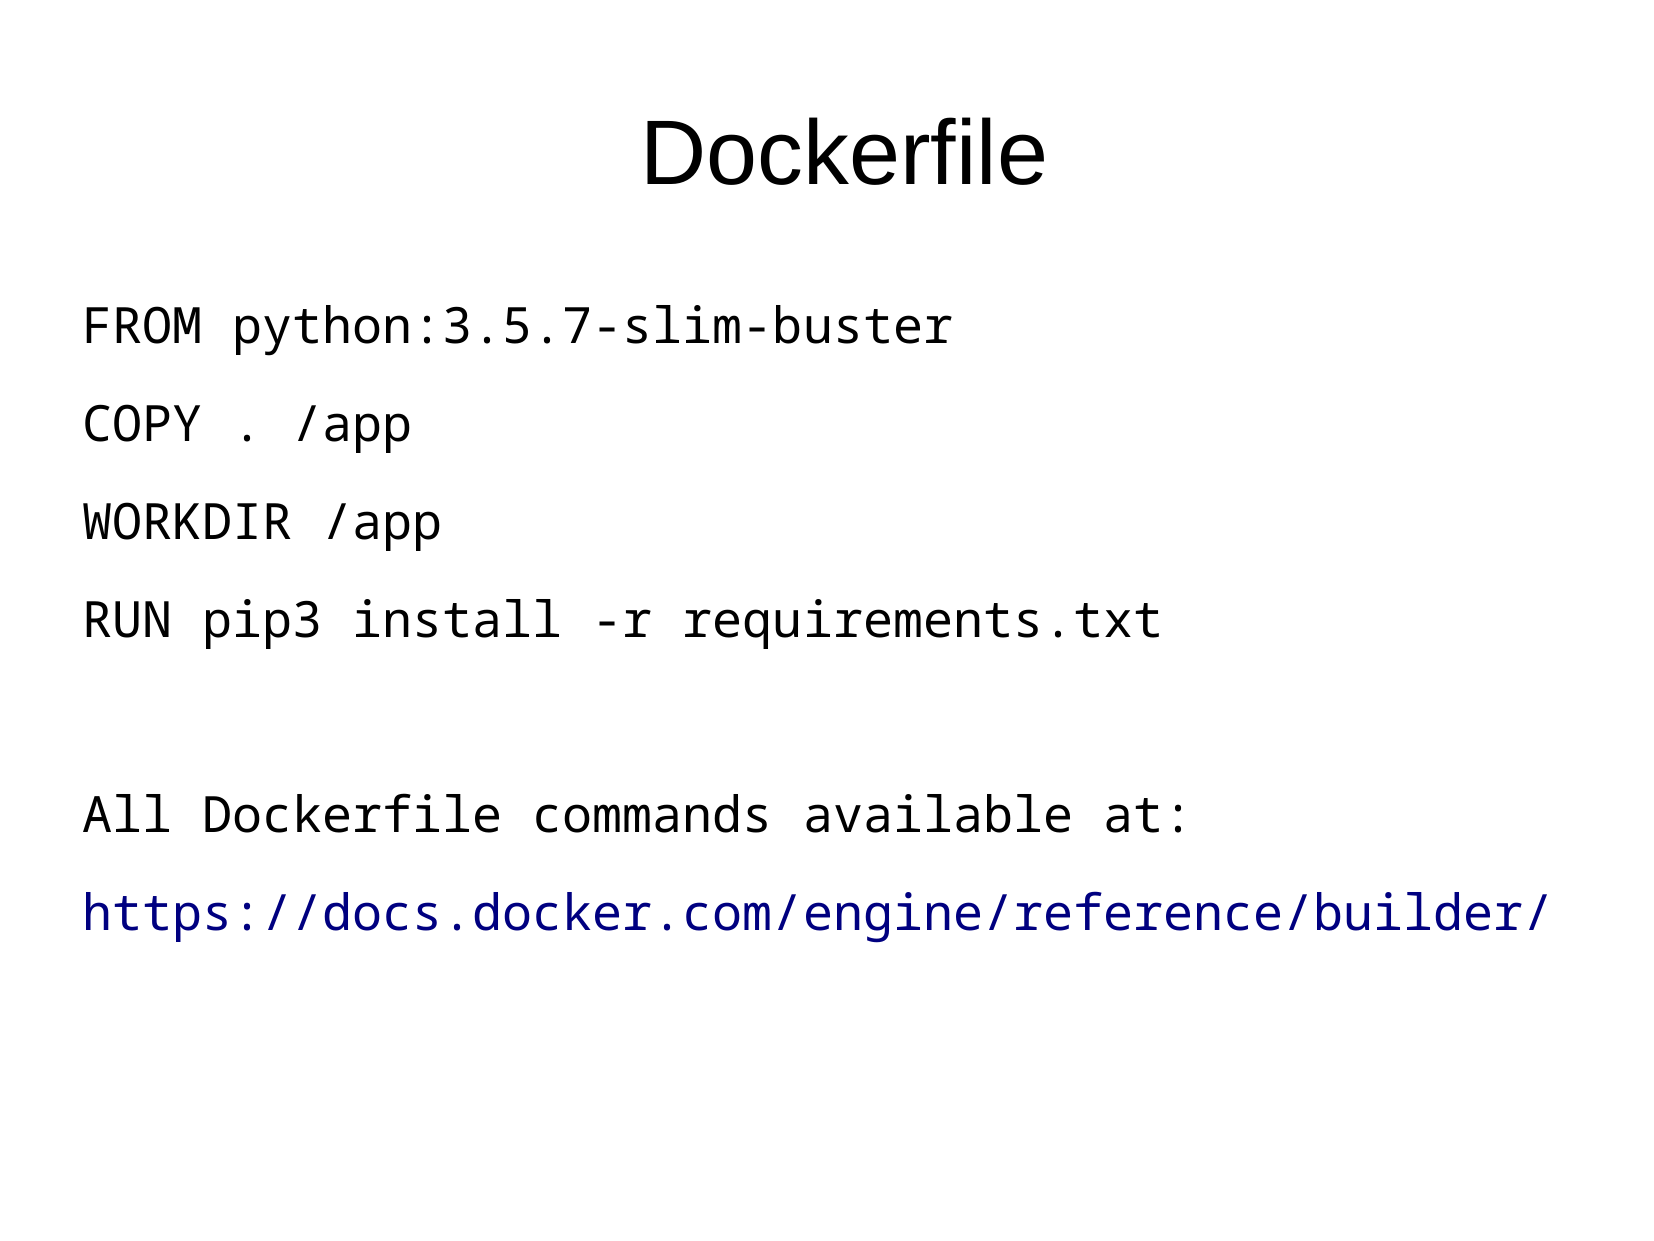

# Dockerfile
FROM python:3.5.7-slim-buster
COPY . /app
WORKDIR /app
RUN pip3 install -r requirements.txt
All Dockerfile commands available at:
https://docs.docker.com/engine/reference/builder/